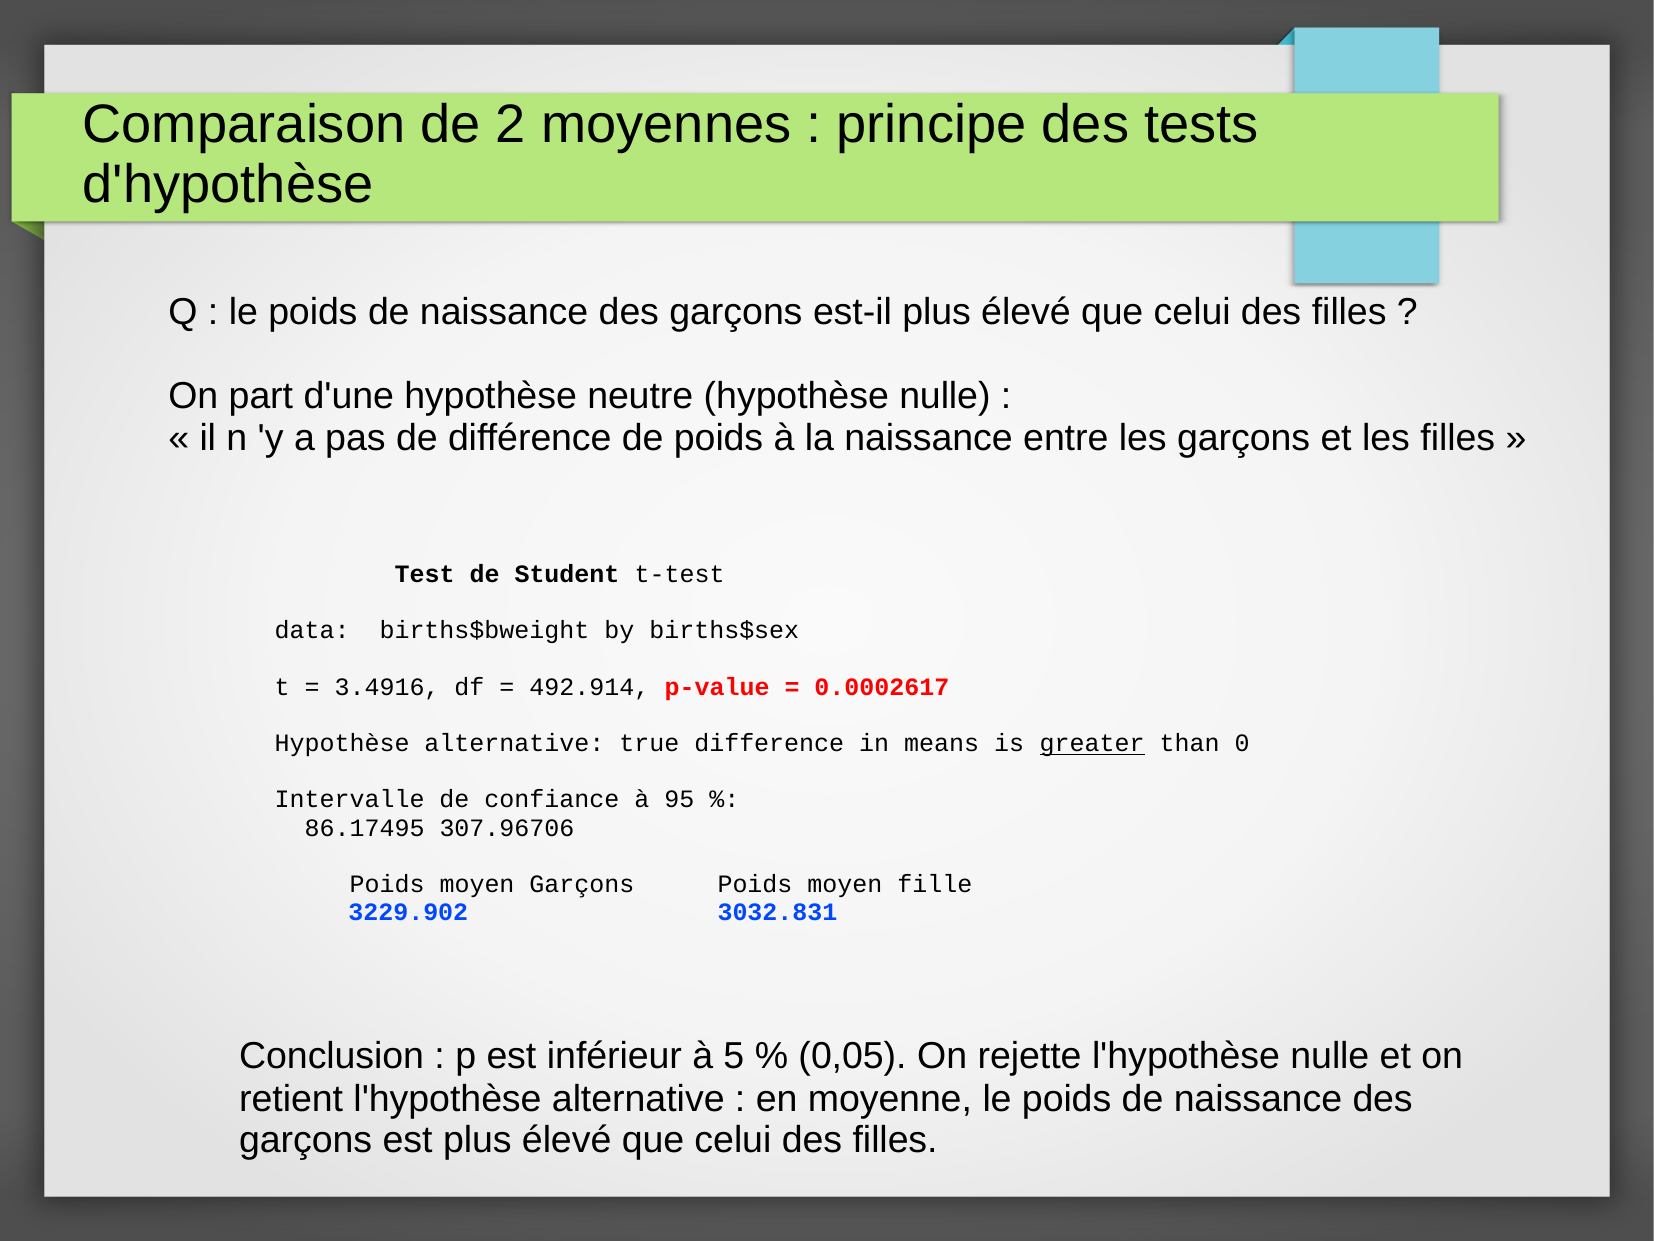

# Comparaison de 2 moyennes : principe des tests d'hypothèse
Q : le poids de naissance des garçons est-il plus élevé que celui des filles ?
On part d'une hypothèse neutre (hypothèse nulle) :
« il n 'y a pas de différence de poids à la naissance entre les garçons et les filles »
 Test de Student t-test
data: births$bweight by births$sex
t = 3.4916, df = 492.914, p-value = 0.0002617
Hypothèse alternative: true difference in means is greater than 0
Intervalle de confiance à 95 %:
 86.17495 307.96706
 Poids moyen Garçons 	Poids moyen fille
	3229.902 		3032.831
Conclusion : p est inférieur à 5 % (0,05). On rejette l'hypothèse nulle et on retient l'hypothèse alternative : en moyenne, le poids de naissance des garçons est plus élevé que celui des filles.